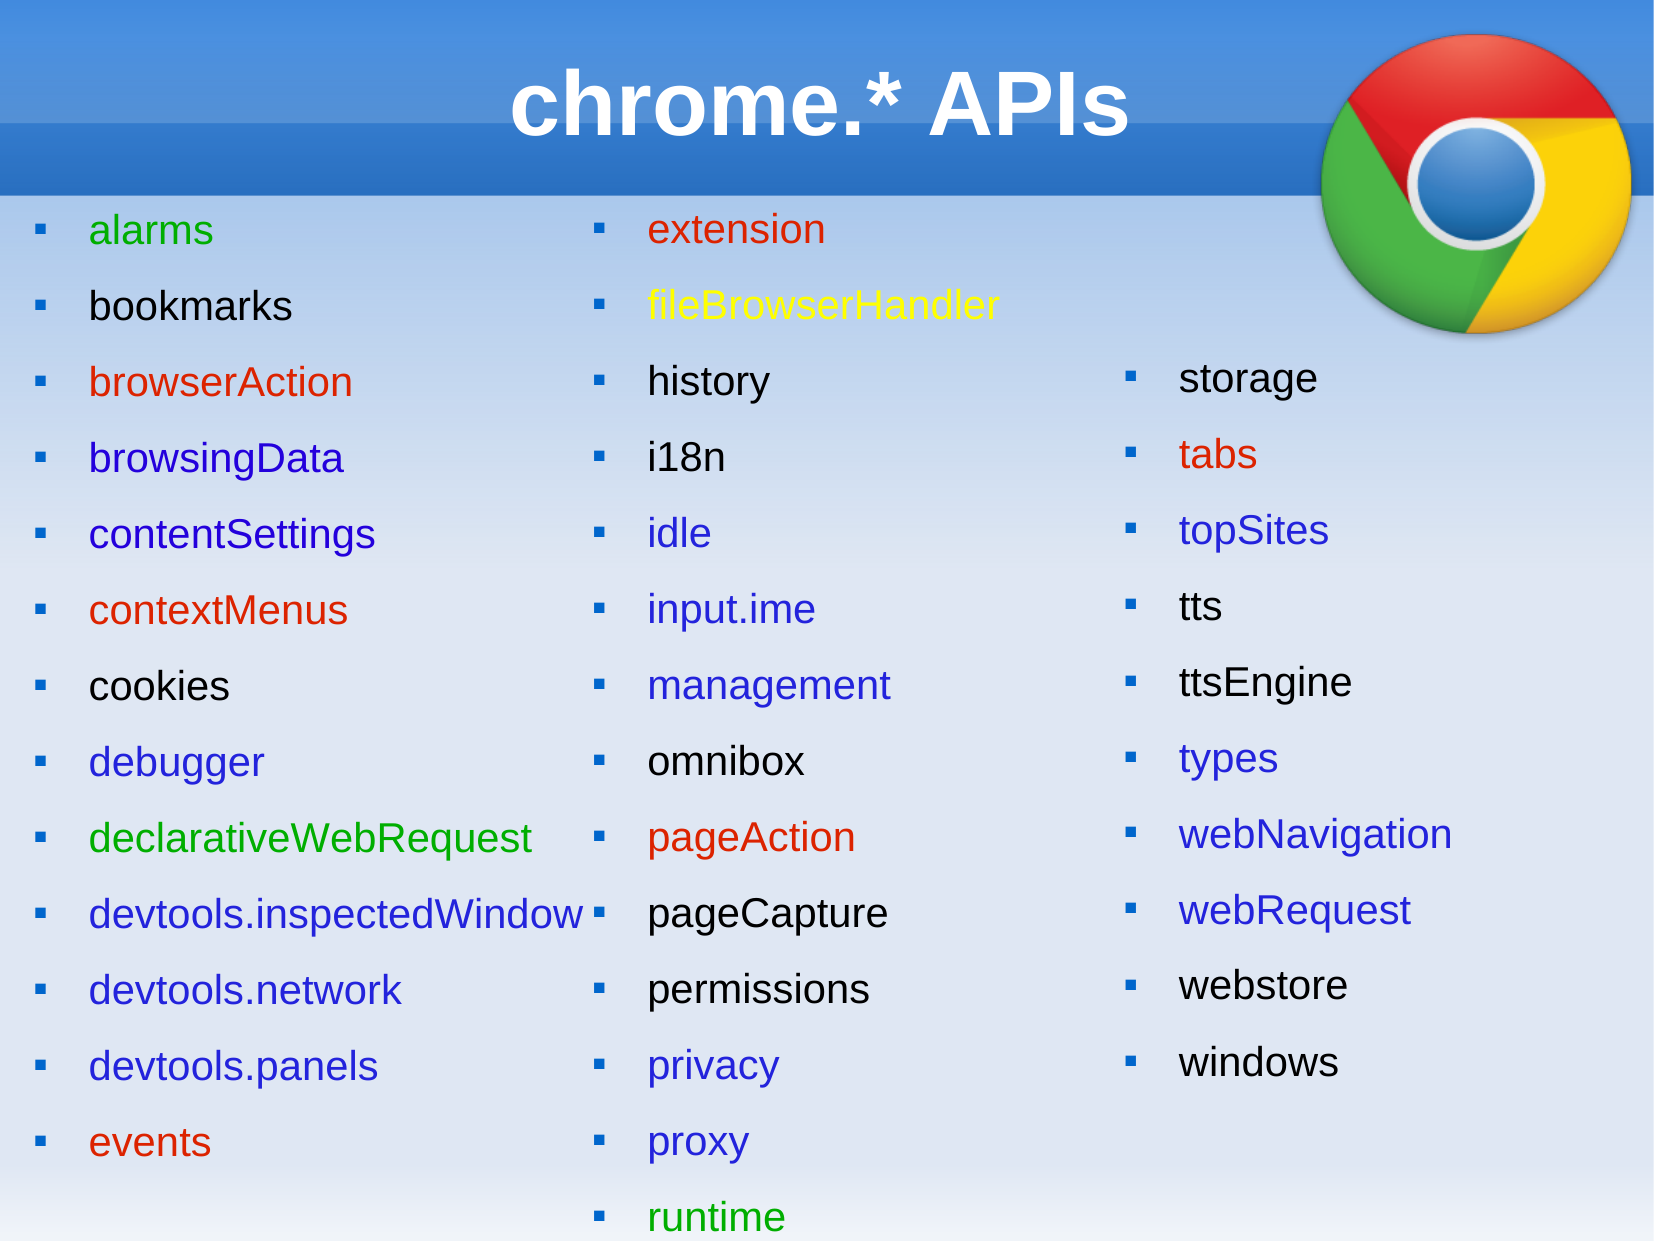

# chrome.* APIs
extension
fileBrowserHandler
history
i18n
idle
input.ime
management
omnibox
pageAction
pageCapture
permissions
privacy
proxy
runtime
alarms
bookmarks
browserAction
browsingData
contentSettings
contextMenus
cookies
debugger
declarativeWebRequest
devtools.inspectedWindow
devtools.network
devtools.panels
events
storage
tabs
topSites
tts
ttsEngine
types
webNavigation
webRequest
webstore
windows